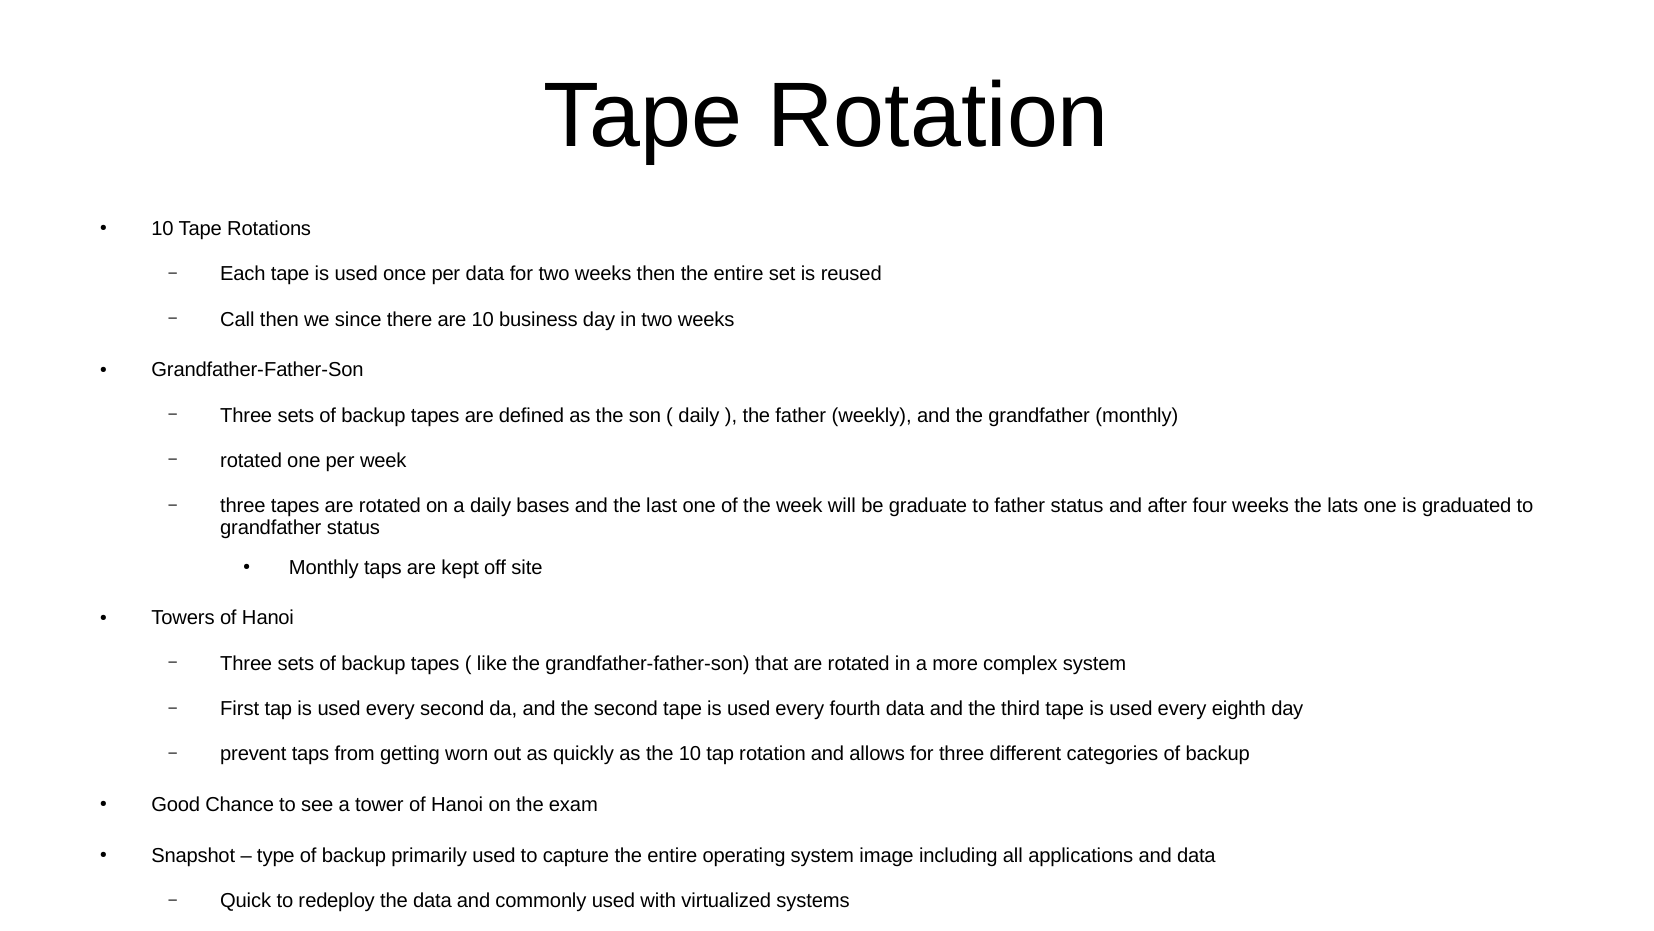

# Tape Rotation
10 Tape Rotations
Each tape is used once per data for two weeks then the entire set is reused
Call then we since there are 10 business day in two weeks
Grandfather-Father-Son
Three sets of backup tapes are defined as the son ( daily ), the father (weekly), and the grandfather (monthly)
rotated one per week
three tapes are rotated on a daily bases and the last one of the week will be graduate to father status and after four weeks the lats one is graduated to grandfather status
Monthly taps are kept off site
Towers of Hanoi
Three sets of backup tapes ( like the grandfather-father-son) that are rotated in a more complex system
First tap is used every second da, and the second tape is used every fourth data and the third tape is used every eighth day
prevent taps from getting worn out as quickly as the 10 tap rotation and allows for three different categories of backup
Good Chance to see a tower of Hanoi on the exam
Snapshot – type of backup primarily used to capture the entire operating system image including all applications and data
Quick to redeploy the data and commonly used with virtualized systems